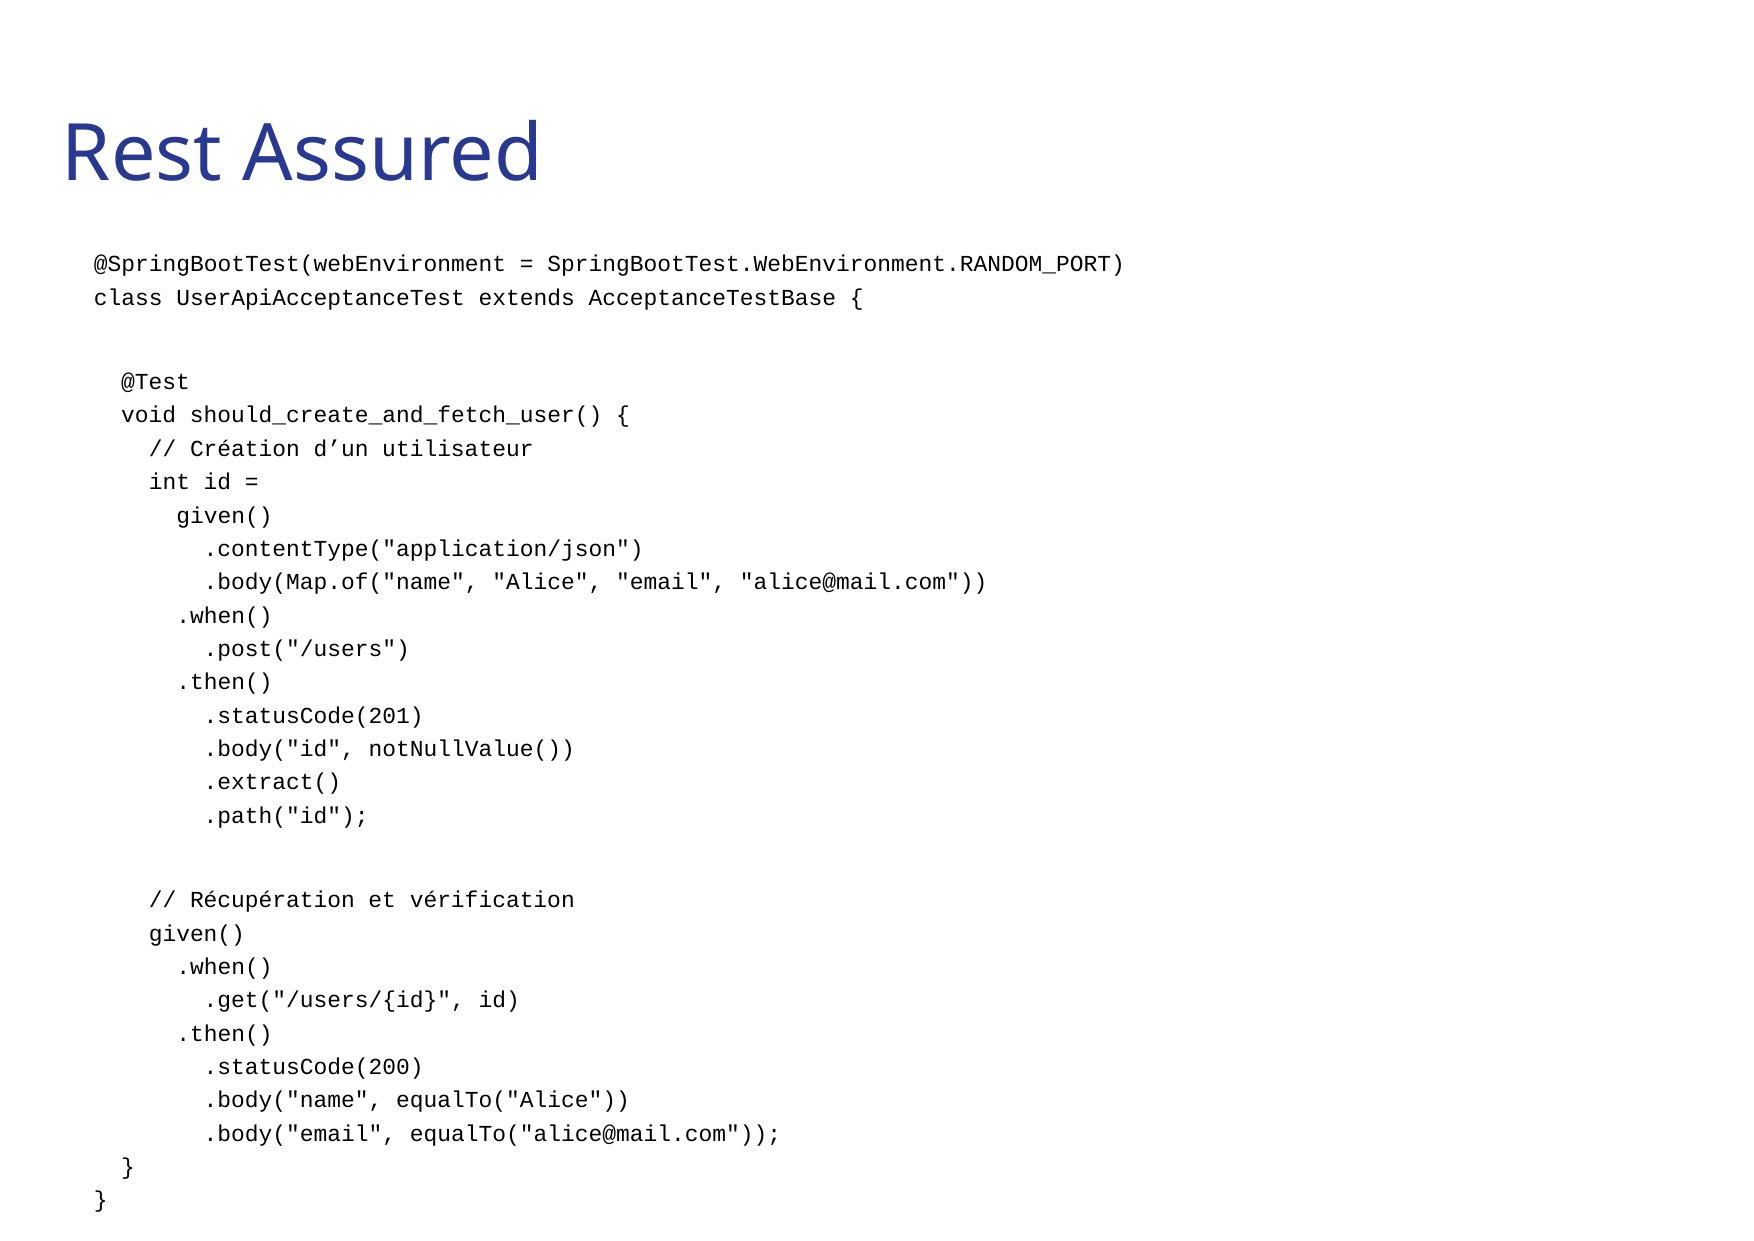

# Rest Assured
@SpringBootTest(webEnvironment = SpringBootTest.WebEnvironment.RANDOM_PORT)
class UserApiAcceptanceTest extends AcceptanceTestBase {
 @Test
 void should_create_and_fetch_user() {
 // Création d’un utilisateur
 int id =
 given()
 .contentType("application/json")
 .body(Map.of("name", "Alice", "email", "alice@mail.com"))
 .when()
 .post("/users")
 .then()
 .statusCode(201)
 .body("id", notNullValue())
 .extract()
 .path("id");
 // Récupération et vérification
 given()
 .when()
 .get("/users/{id}", id)
 .then()
 .statusCode(200)
 .body("name", equalTo("Alice"))
 .body("email", equalTo("alice@mail.com"));
 }
}